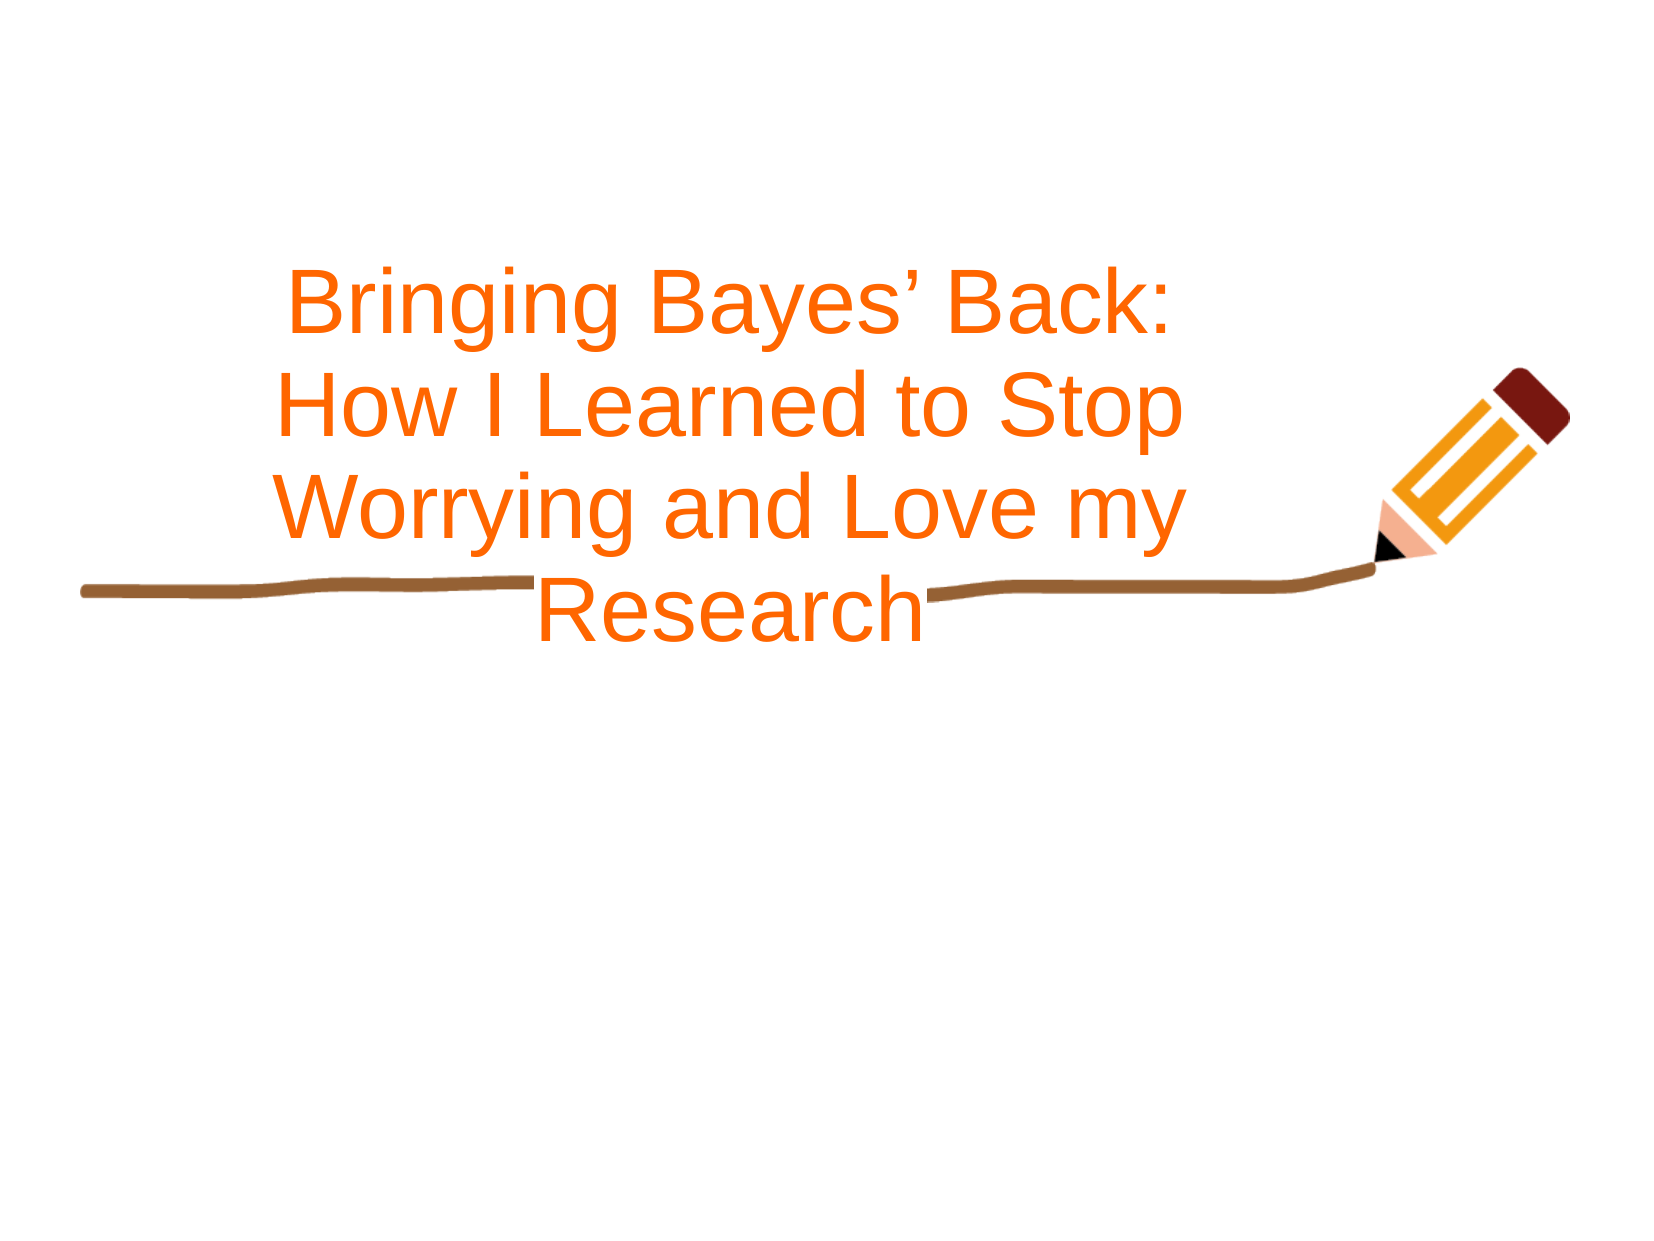

# Bringing Bayes’ Back: How I Learned to Stop Worrying and Love my Research